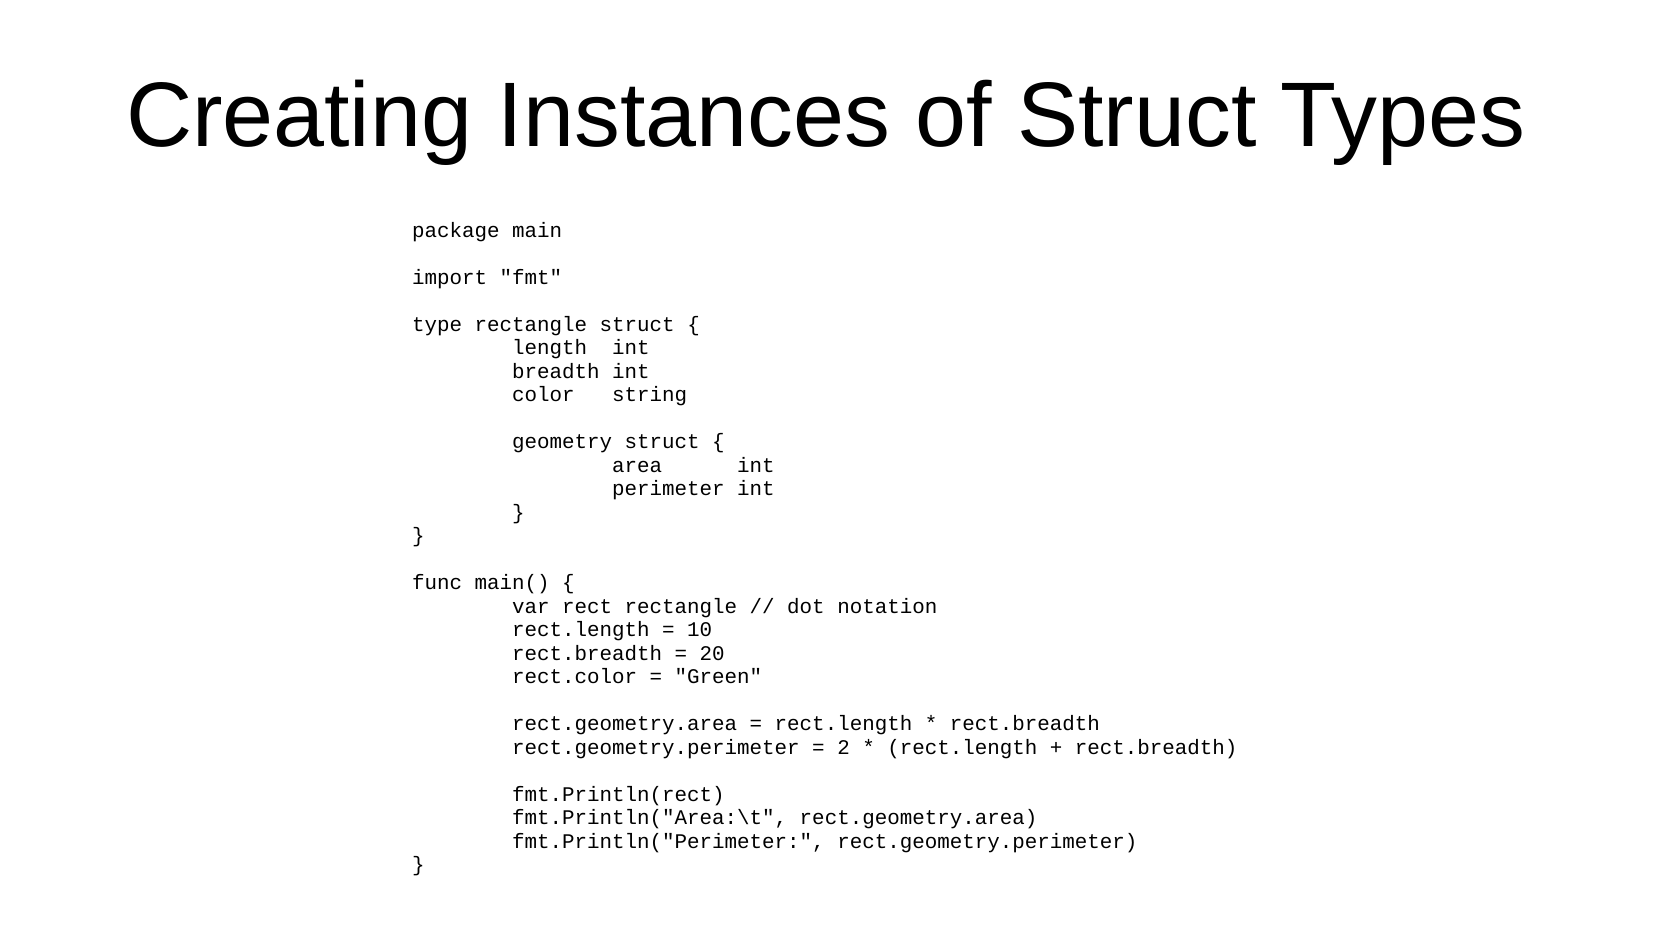

# Creating Instances of Struct Types
package main
import "fmt"
type rectangle struct {
 length int
 breadth int
 color string
 geometry struct {
 area int
 perimeter int
 }
}
func main() {
 var rect rectangle // dot notation
 rect.length = 10
 rect.breadth = 20
 rect.color = "Green"
 rect.geometry.area = rect.length * rect.breadth
 rect.geometry.perimeter = 2 * (rect.length + rect.breadth)
 fmt.Println(rect)
 fmt.Println("Area:\t", rect.geometry.area)
 fmt.Println("Perimeter:", rect.geometry.perimeter)
}